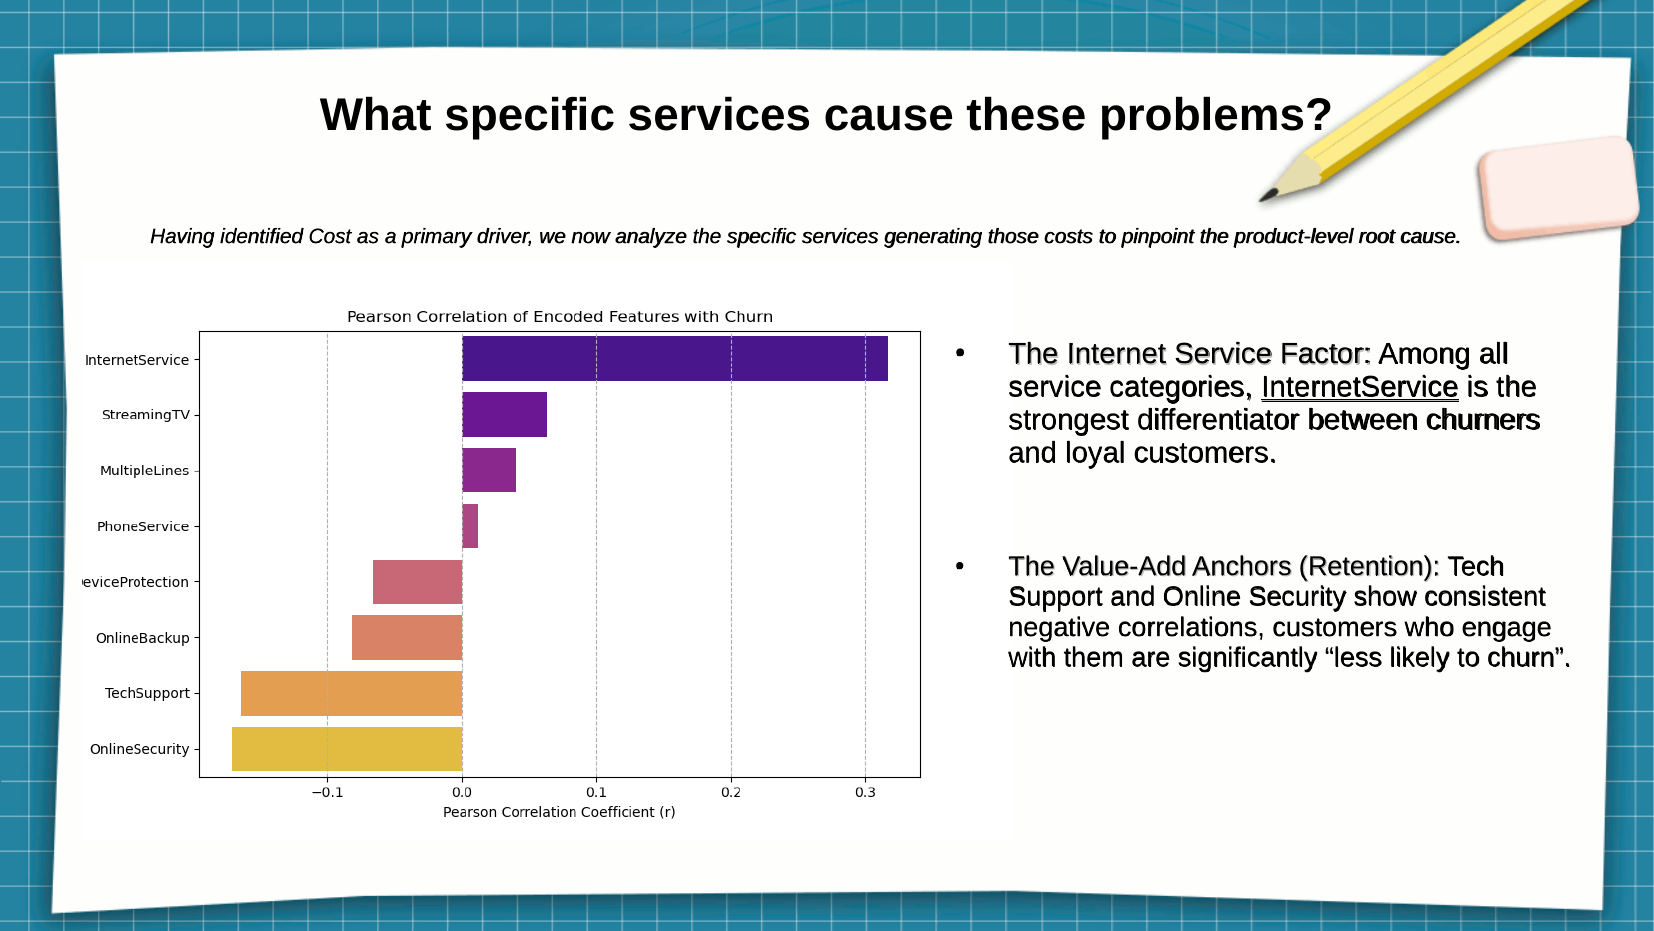

# What specific services cause these problems?
Having identified Cost as a primary driver, we now analyze the specific services generating those costs to pinpoint the product-level root cause.
The Internet Service Factor: Among all service categories, InternetService is the strongest differentiator between churners and loyal customers.
The Value-Add Anchors (Retention): Tech Support and Online Security show consistent negative correlations, customers who engage with them are significantly “less likely to churn”.